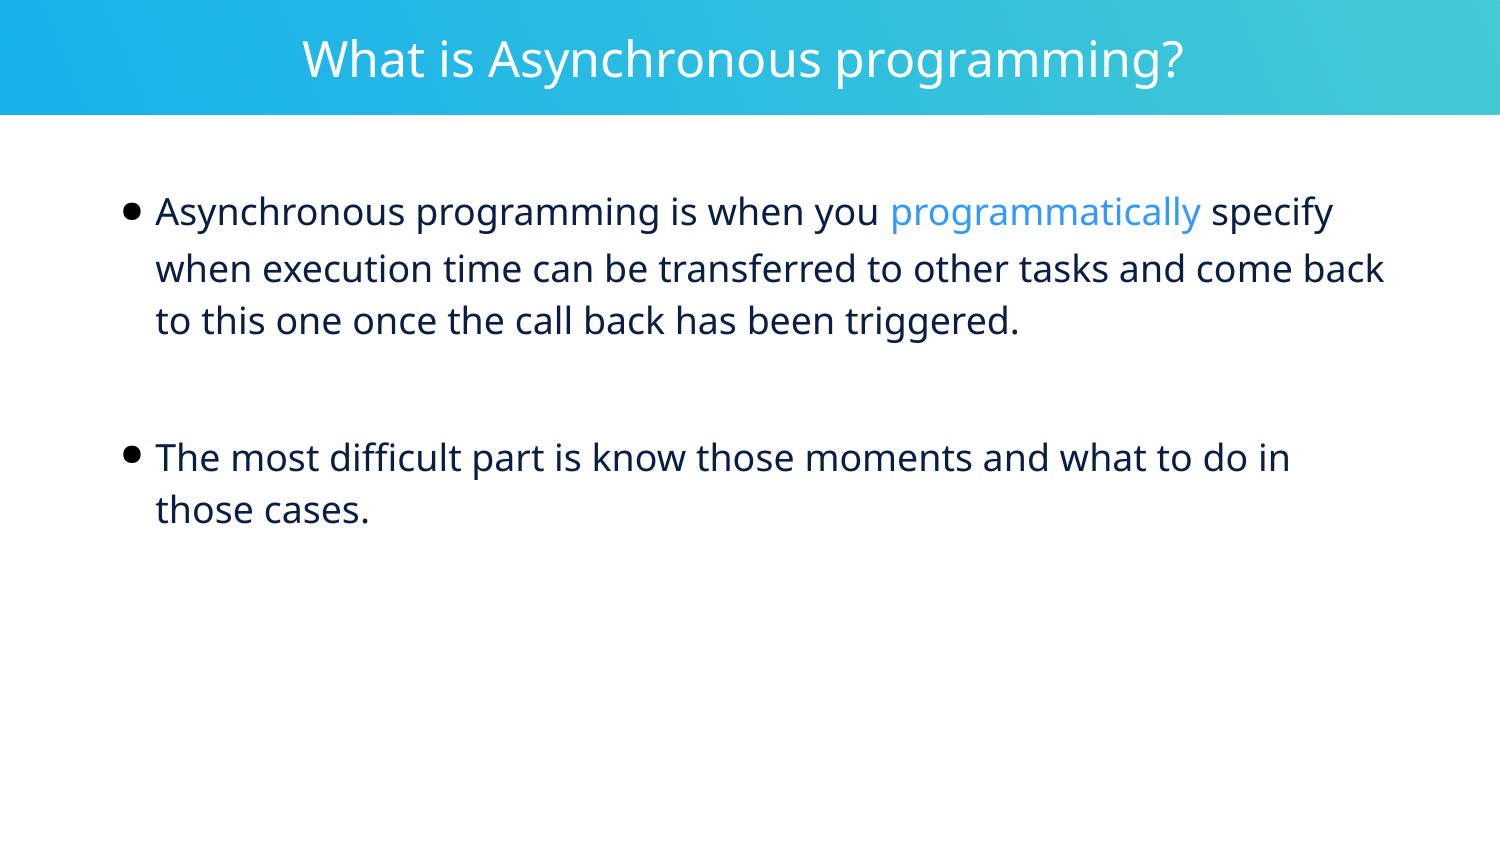

What is Asynchronous programming?
Asynchronous programming is when you programmatically specify when execution time can be transferred to other tasks and come back to this one once the call back has been triggered.
The most difficult part is know those moments and what to do in those cases.